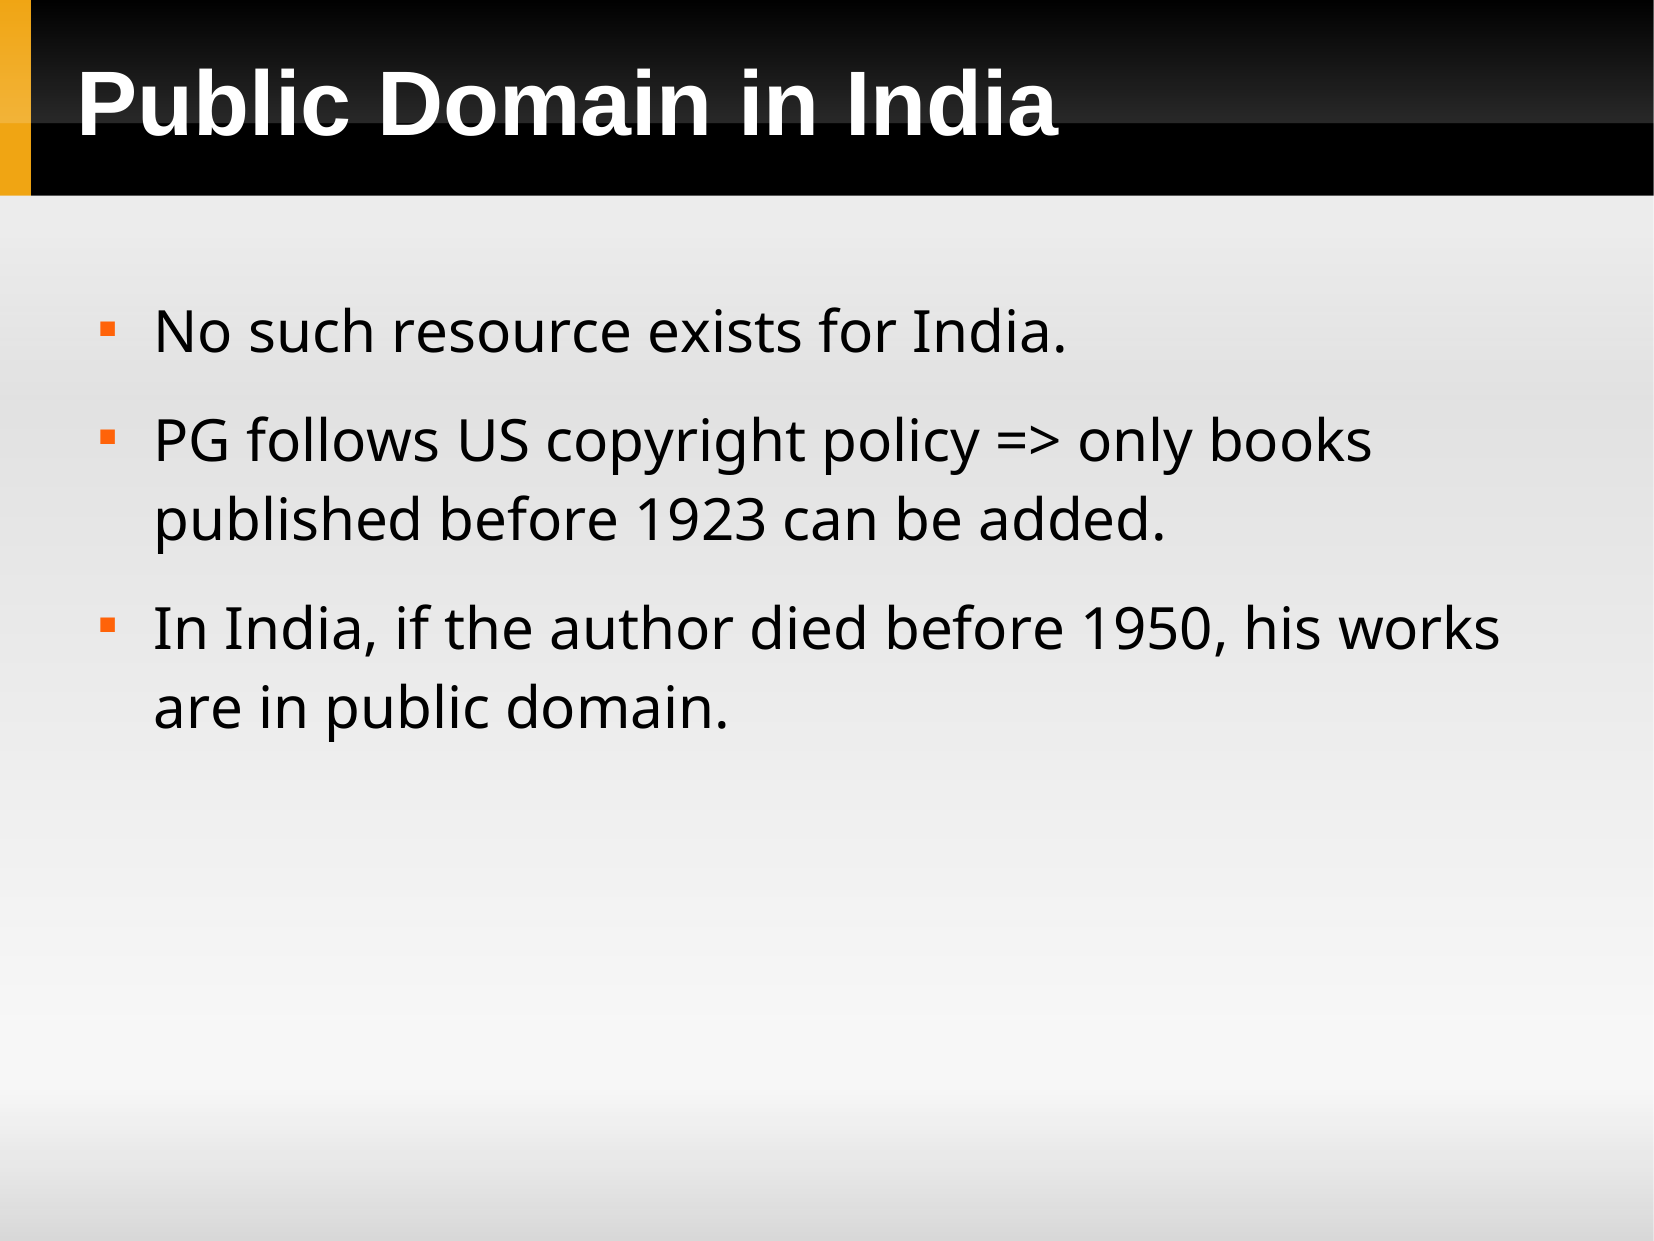

# Public Domain in India
No such resource exists for India.
PG follows US copyright policy => only books published before 1923 can be added.
In India, if the author died before 1950, his works are in public domain.